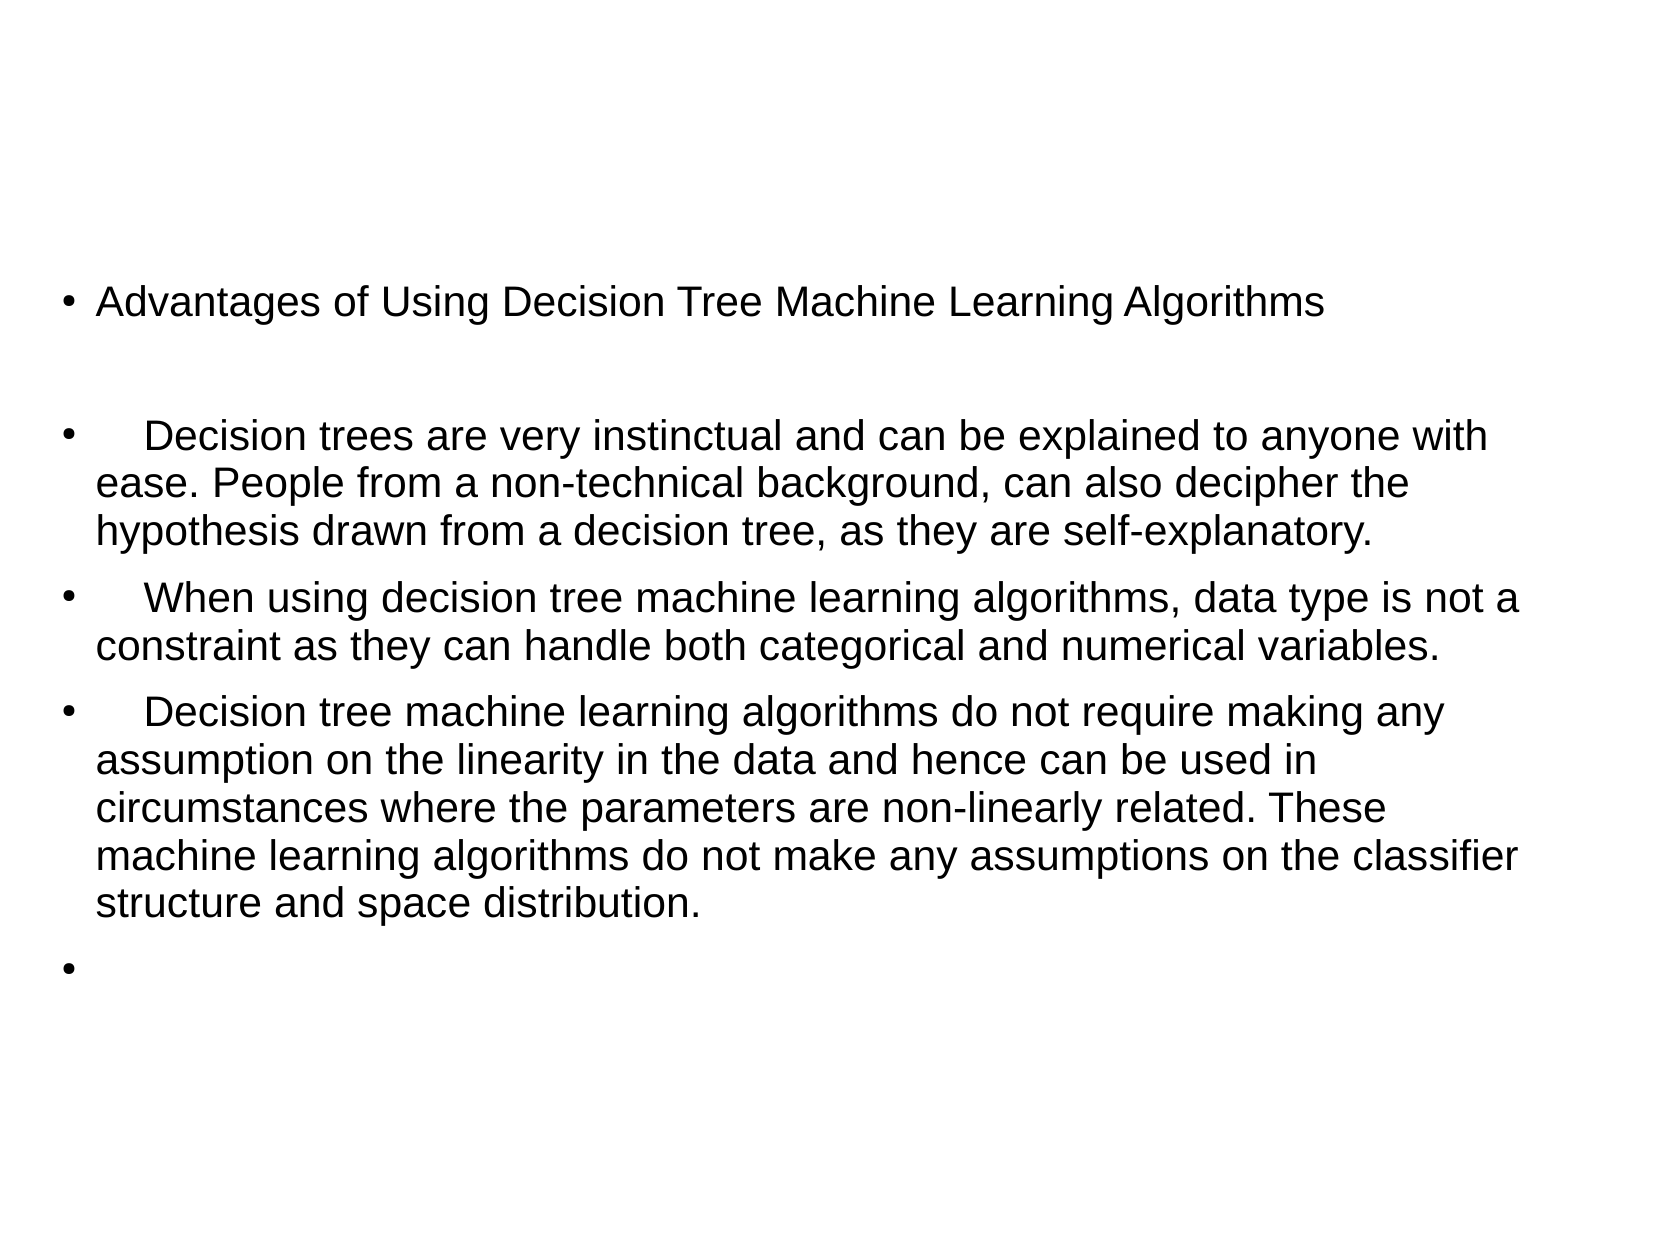

#
Advantages of Using Decision Tree Machine Learning Algorithms
 Decision trees are very instinctual and can be explained to anyone with ease. People from a non-technical background, can also decipher the hypothesis drawn from a decision tree, as they are self-explanatory.
 When using decision tree machine learning algorithms, data type is not a constraint as they can handle both categorical and numerical variables.
 Decision tree machine learning algorithms do not require making any assumption on the linearity in the data and hence can be used in circumstances where the parameters are non-linearly related. These machine learning algorithms do not make any assumptions on the classifier structure and space distribution.